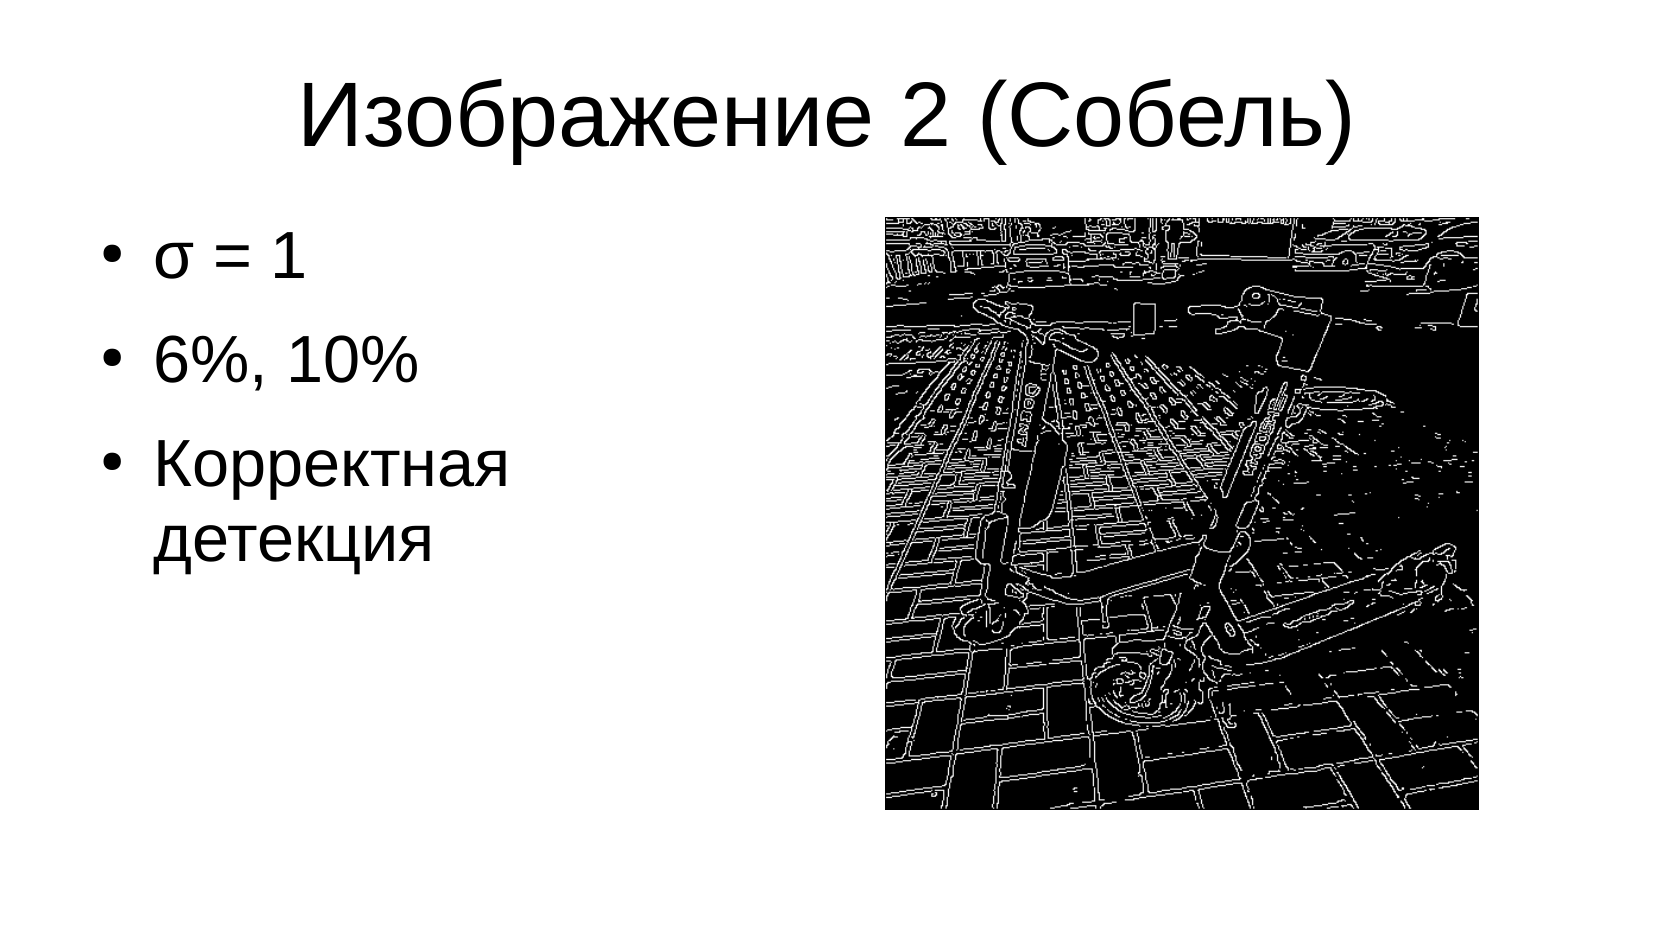

# Изображение 2 (Собель)
σ = 1
6%, 10%
Корректная детекция